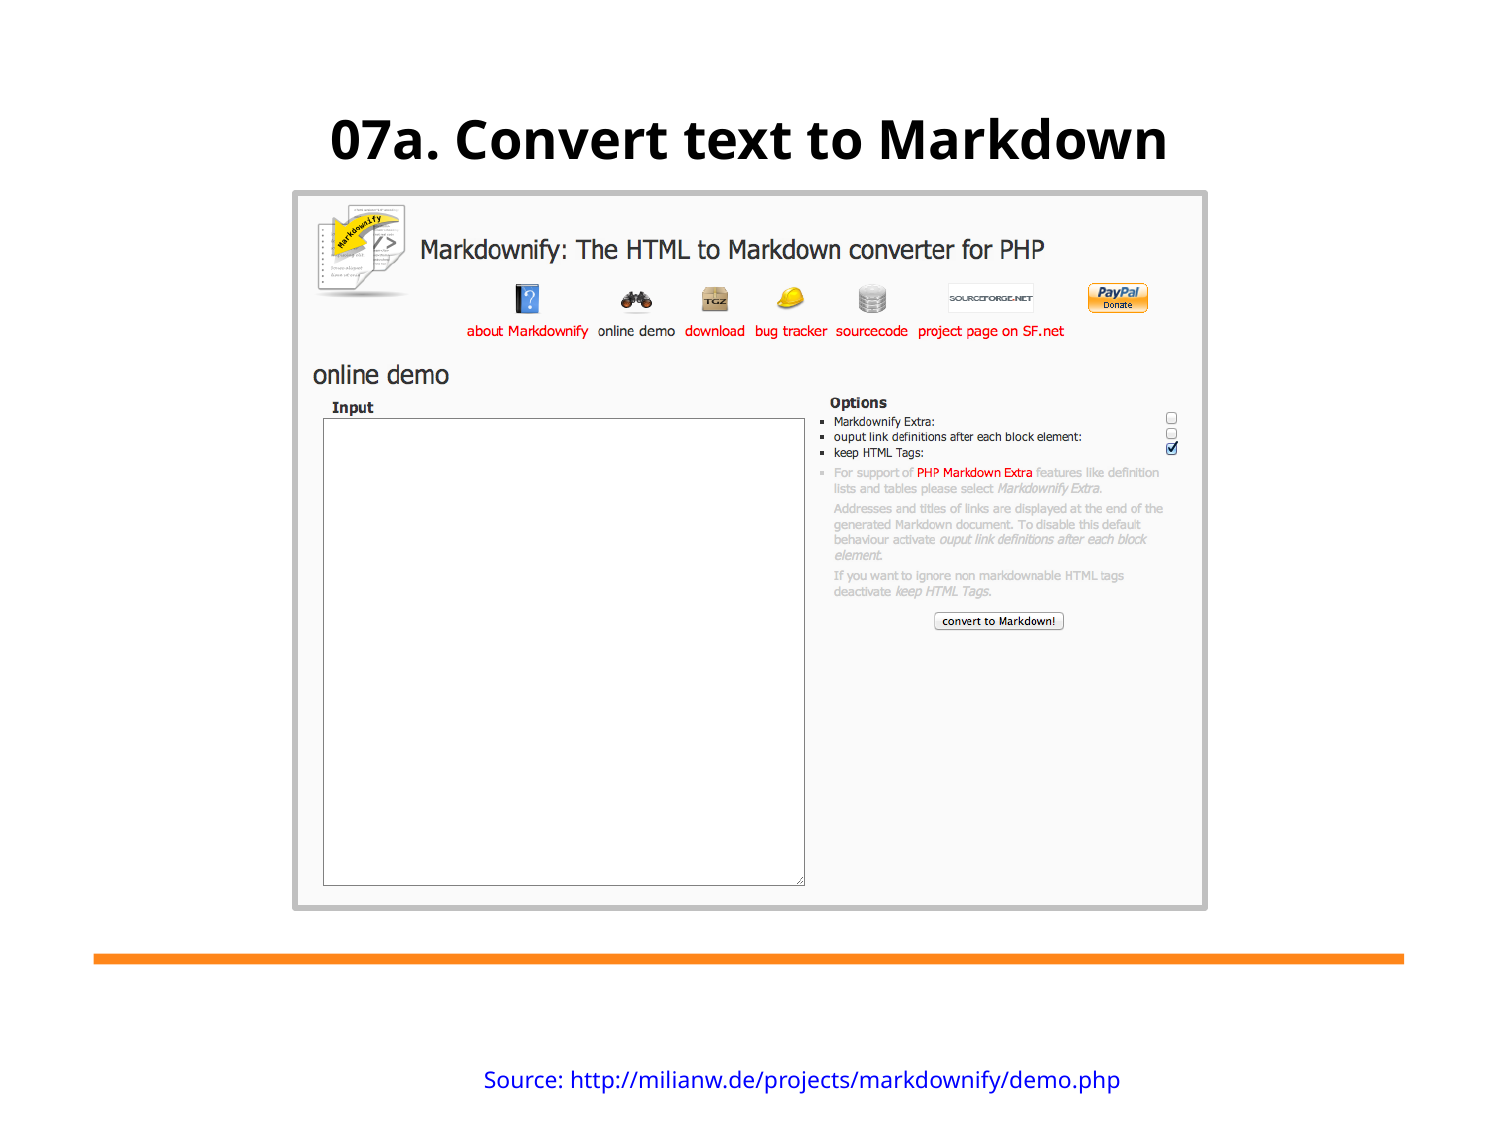

# 07a. Convert text to Markdown
Source: http://milianw.de/projects/markdownify/demo.php